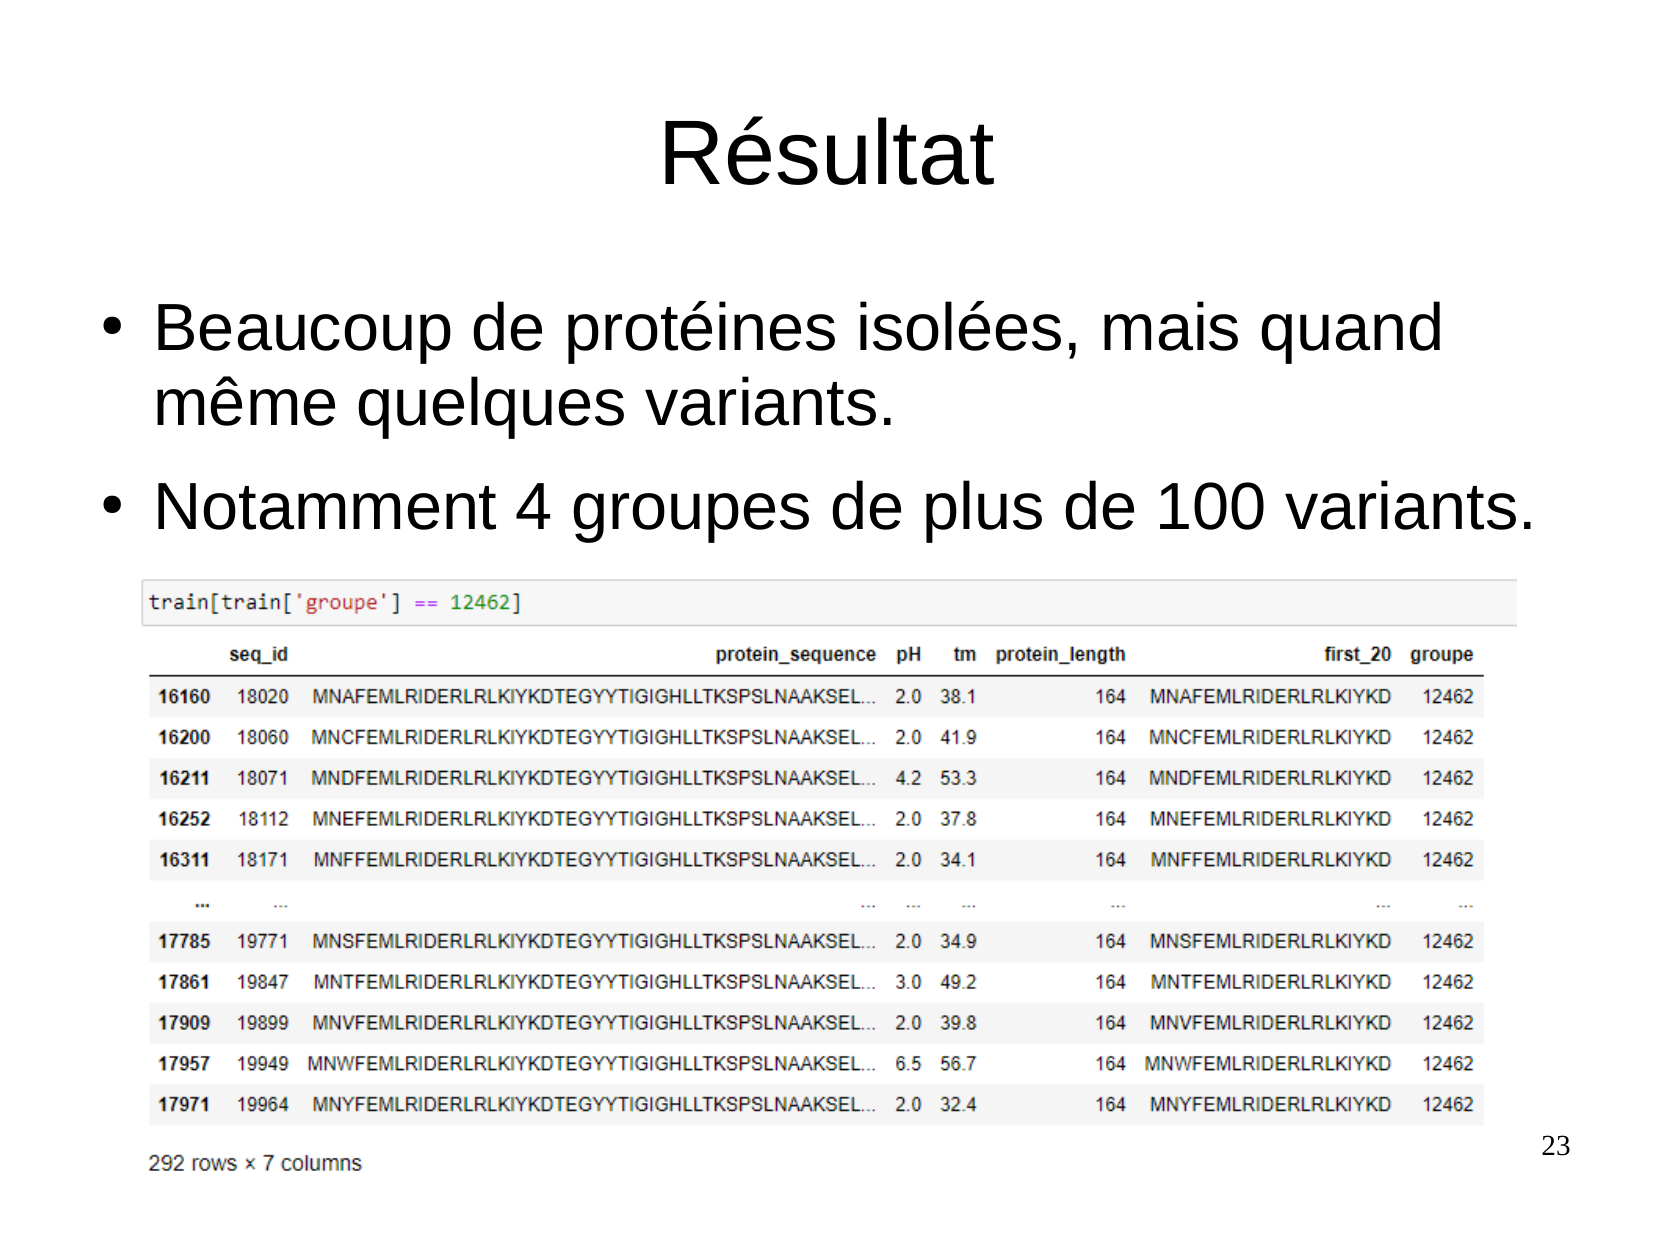

# Résultat
Beaucoup de protéines isolées, mais quand même quelques variants.
Notamment 4 groupes de plus de 100 variants.
23